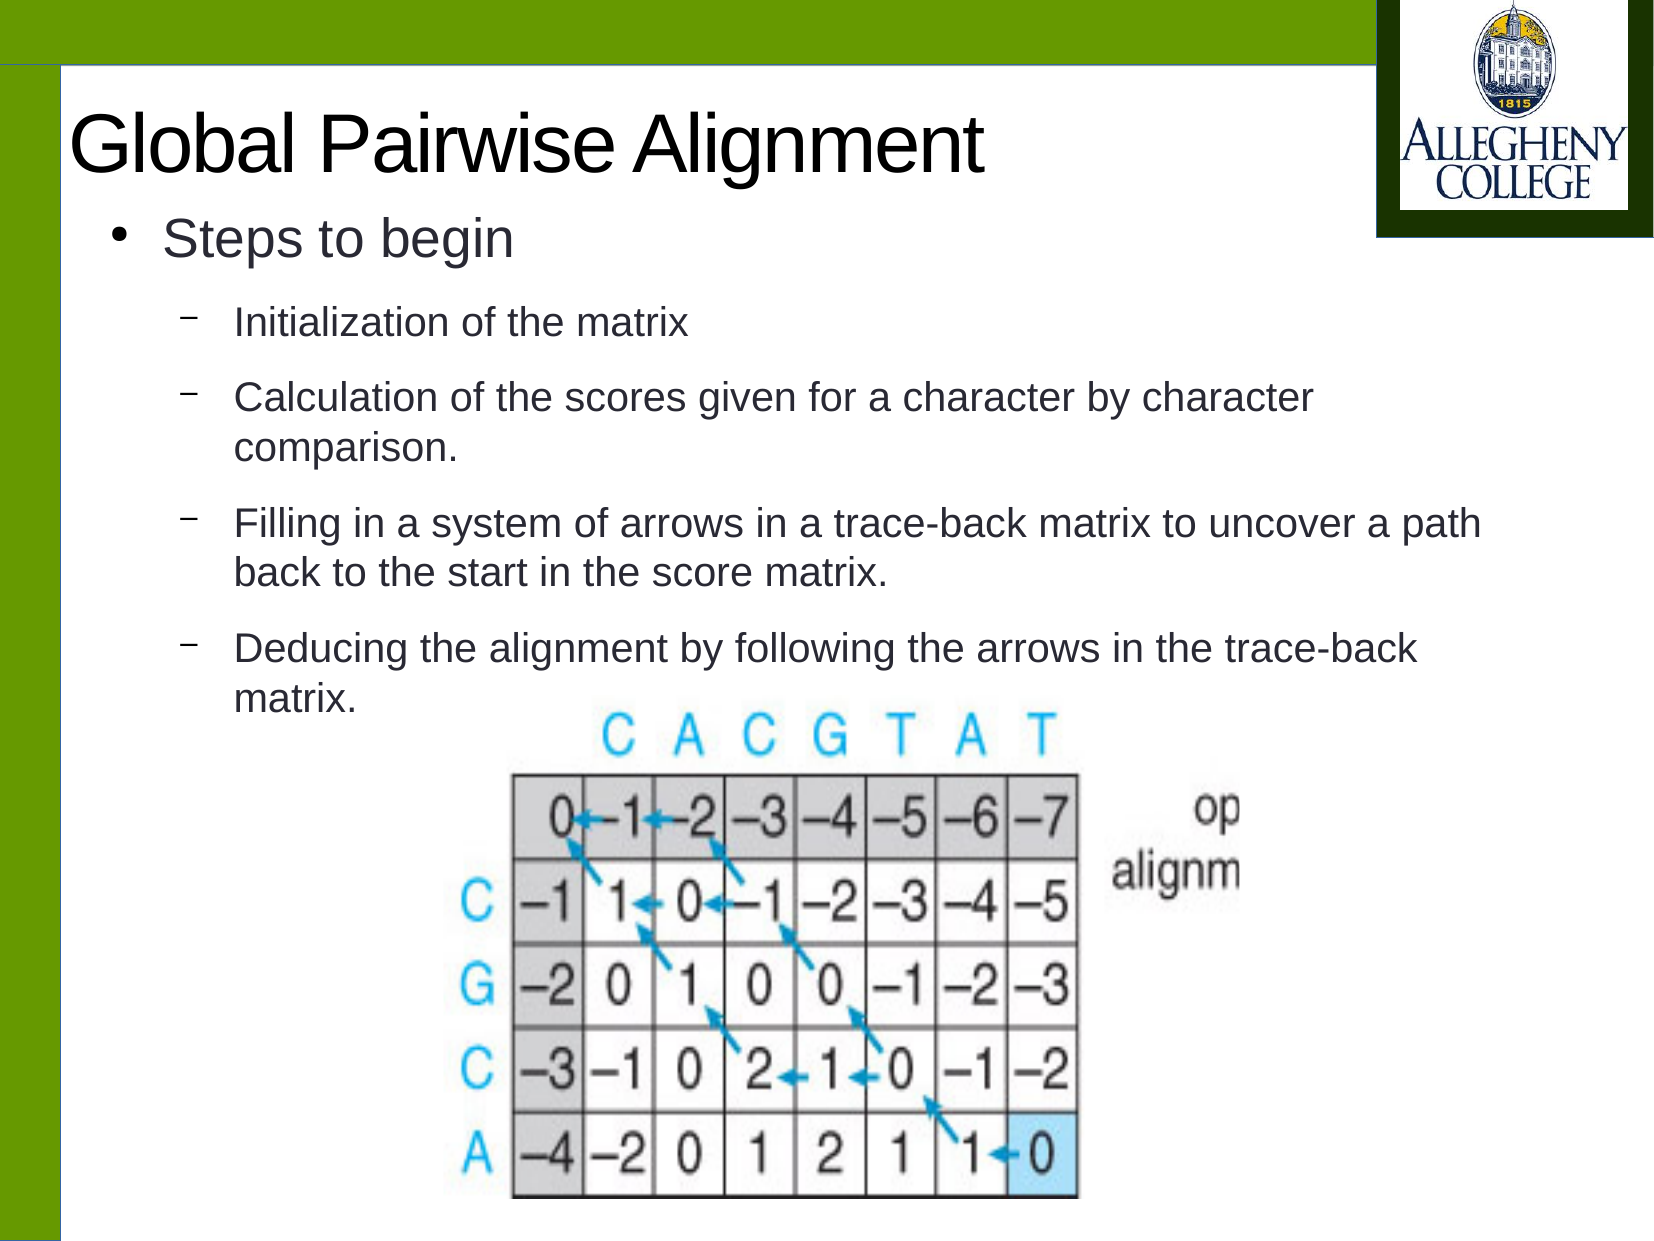

# Global Pairwise Alignment
Steps to begin
Initialization of the matrix
Calculation of the scores given for a character by character comparison.
Filling in a system of arrows in a trace-back matrix to uncover a path back to the start in the score matrix.
Deducing the alignment by following the arrows in the trace-back matrix.